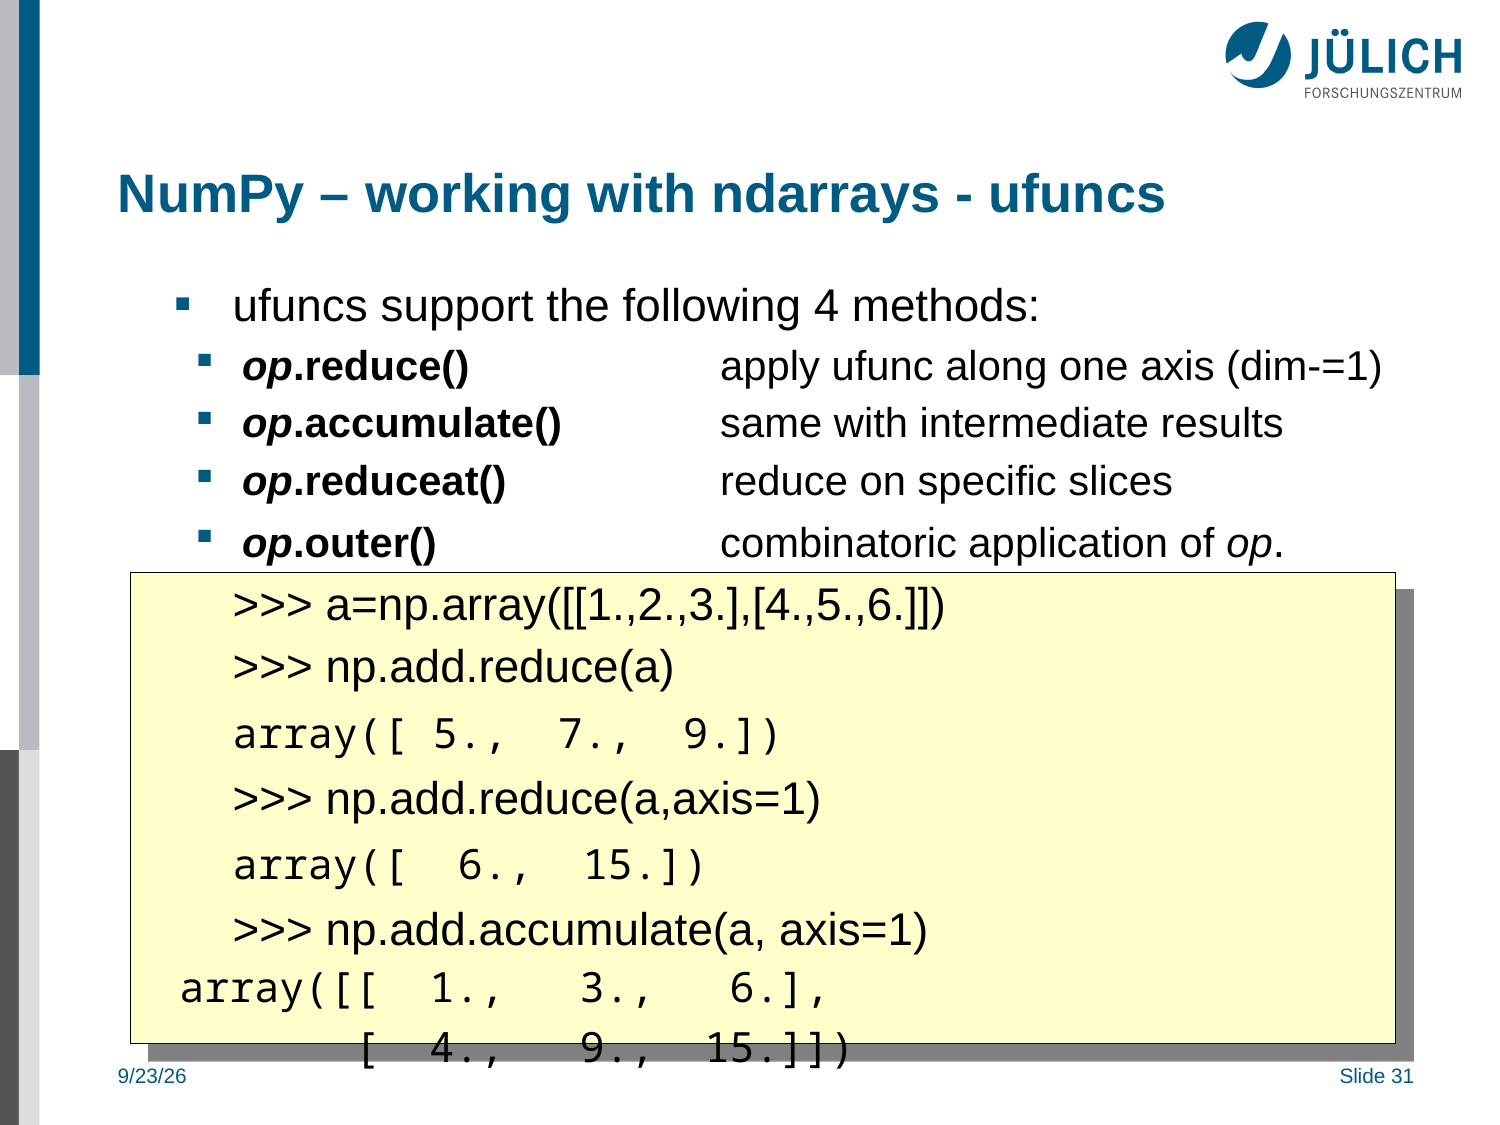

# NumPy – working with ndarrays - ufuncs
ufuncs support the following 4 methods:
op.reduce()		apply ufunc along one axis (dim-=1)
op.accumulate()		same with intermediate results
op.reduceat()		reduce on specific slices
op.outer()		combinatoric application of op.
>>> a=np.array([[1.,2.,3.],[4.,5.,6.]])
>>> np.add.reduce(a)
array([ 5., 7., 9.])
>>> np.add.reduce(a,axis=1)
array([ 6., 15.])
>>> np.add.accumulate(a, axis=1)
array([[ 1., 3., 6.],
 [ 4., 9., 15.]])